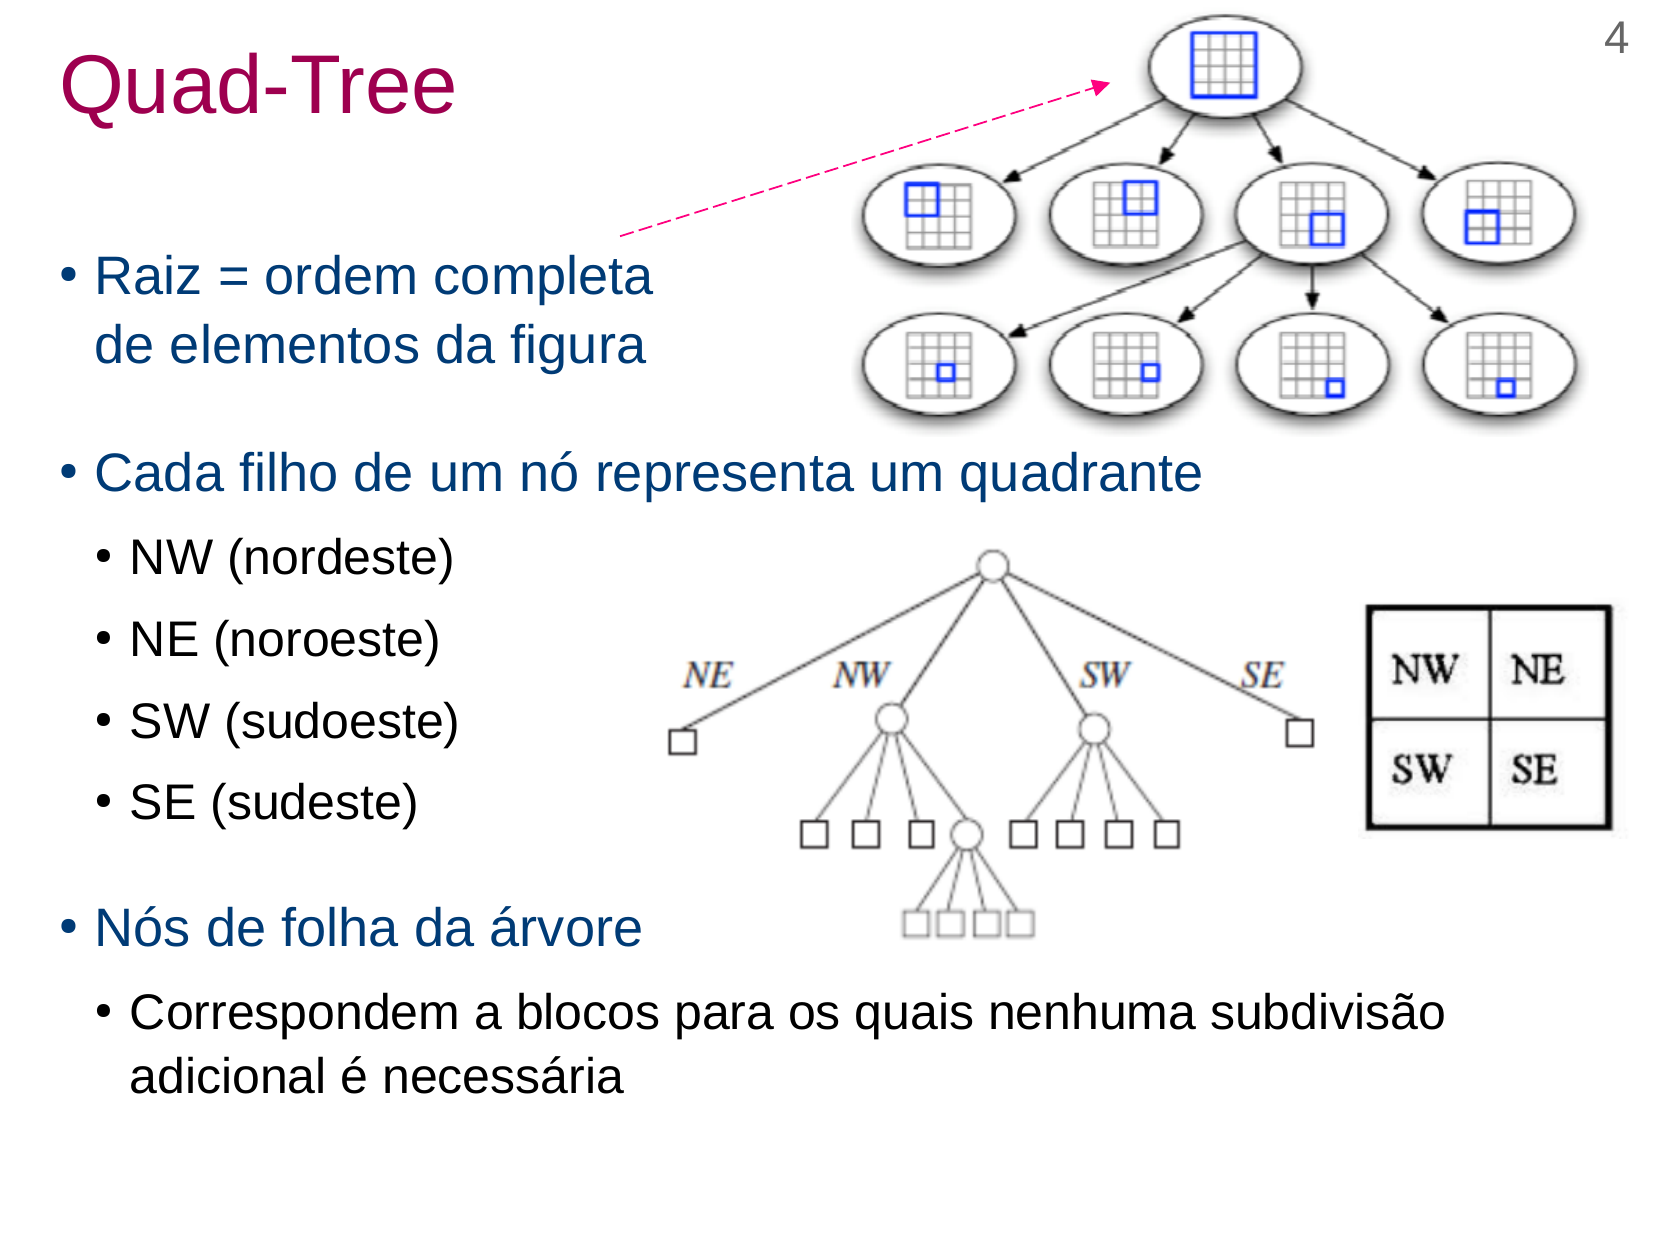

4
# Quad-Tree
Raiz = ordem completa
de elementos da figura
Cada filho de um nó representa um quadrante
NW (nordeste)
NE (noroeste)
SW (sudoeste)
SE (sudeste)
Nós de folha da árvore
Correspondem a blocos para os quais nenhuma subdivisão adicional é necessária